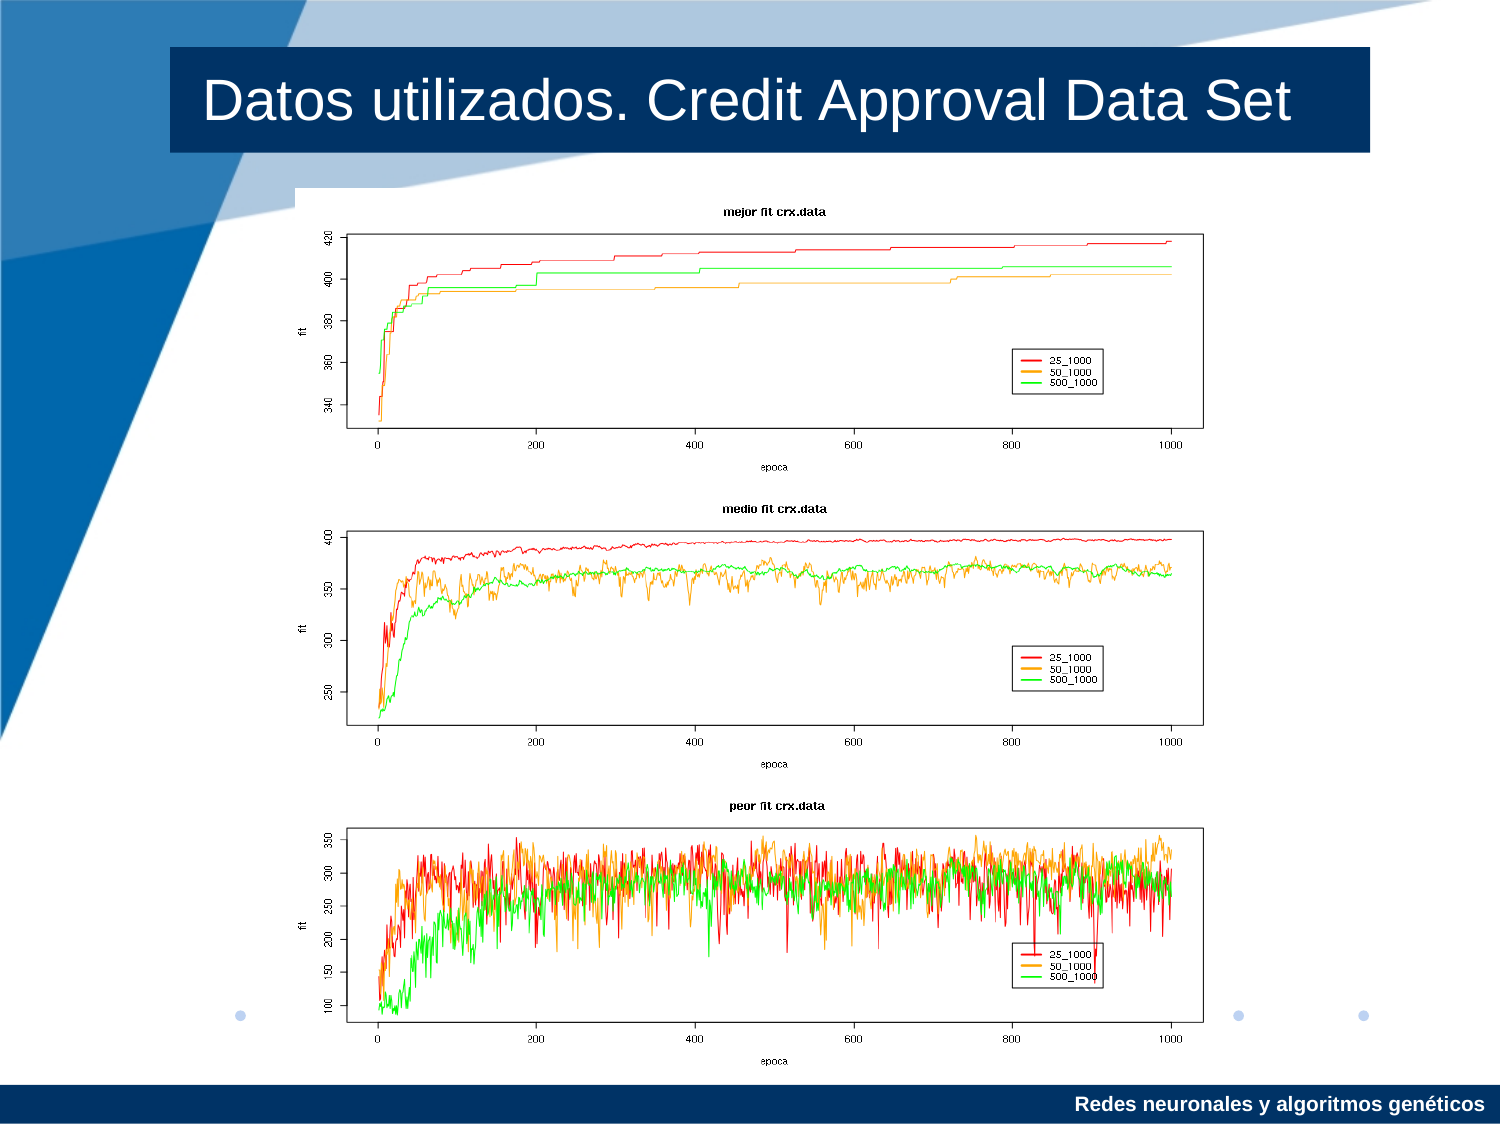

# Datos utilizados. Credit Approval Data Set